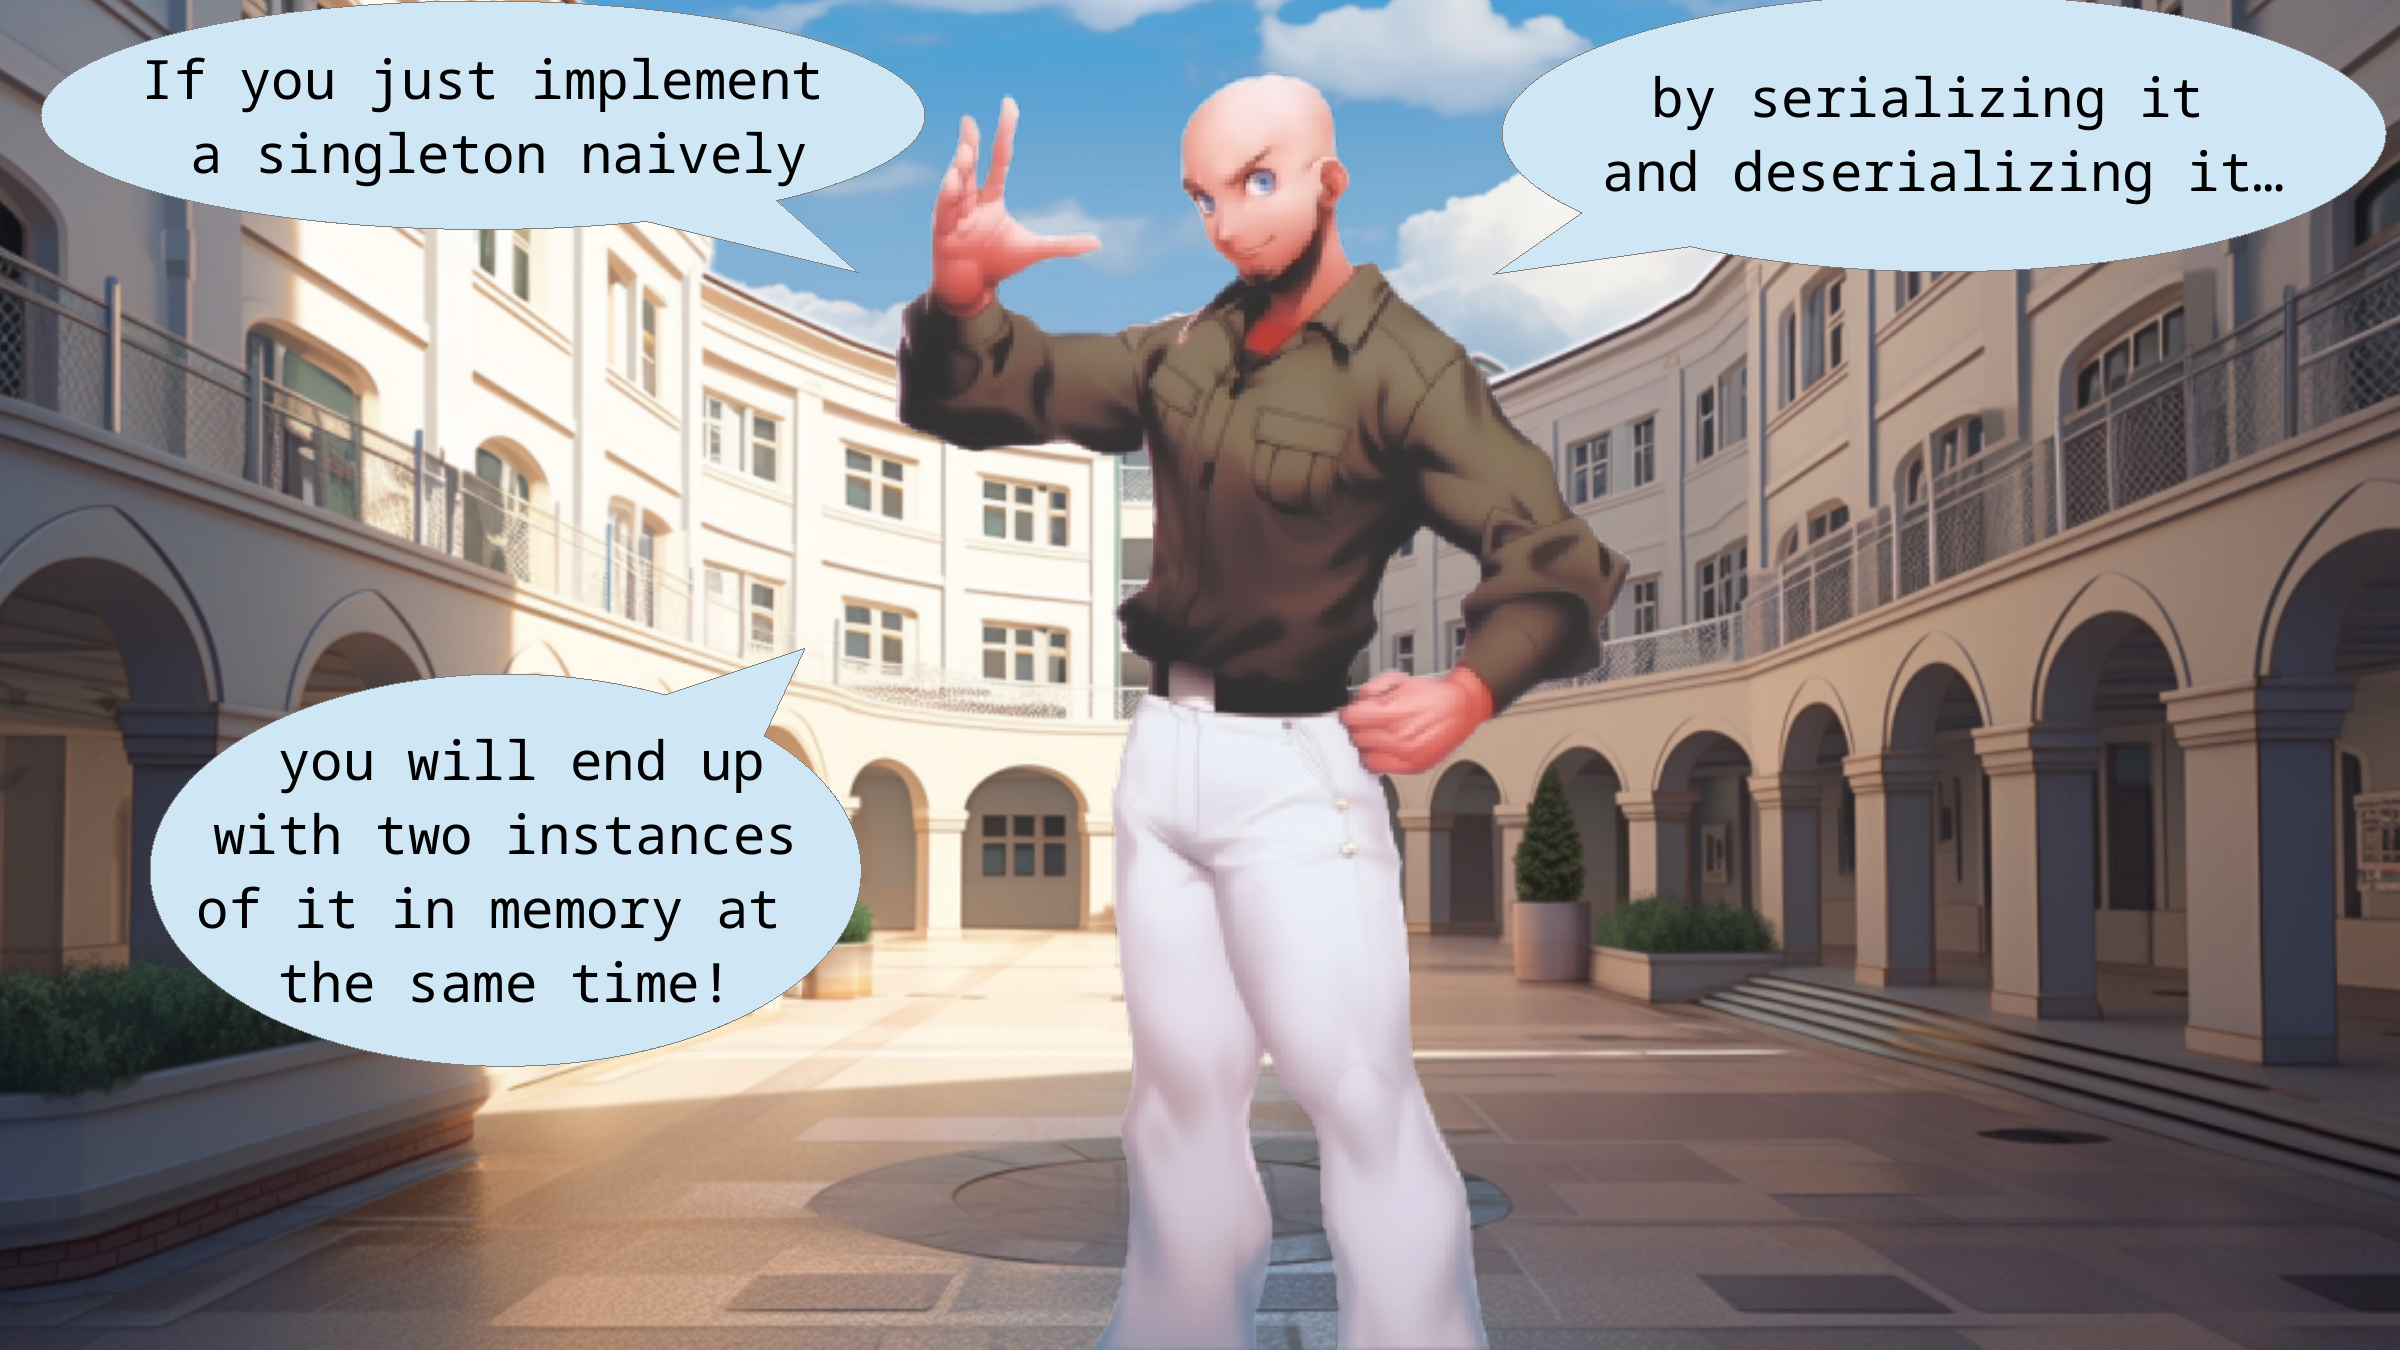

by serializing it
and deserializing it…
If you just implement
 a singleton naively
 you will end up
with two instances
of it in memory at
the same time!